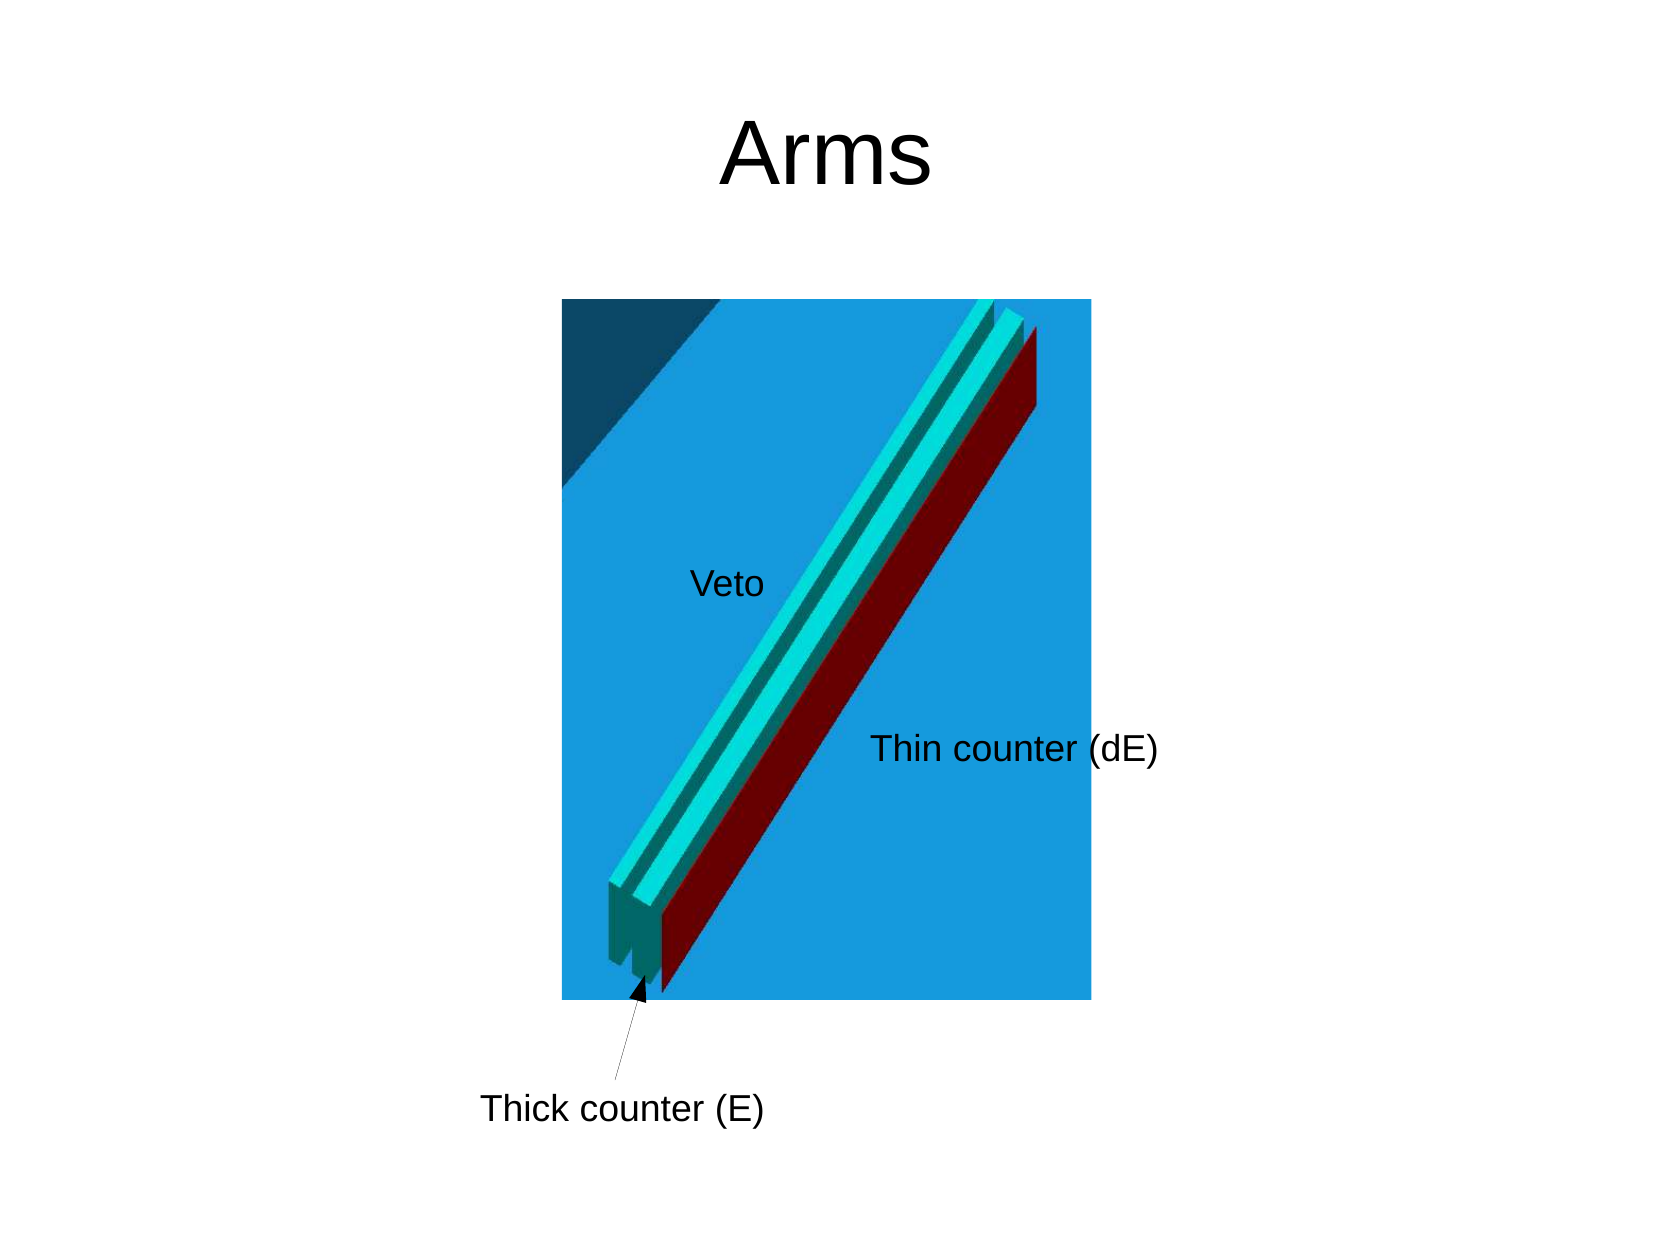

# Arms
Veto
Thin counter (dE)
Thick counter (E)